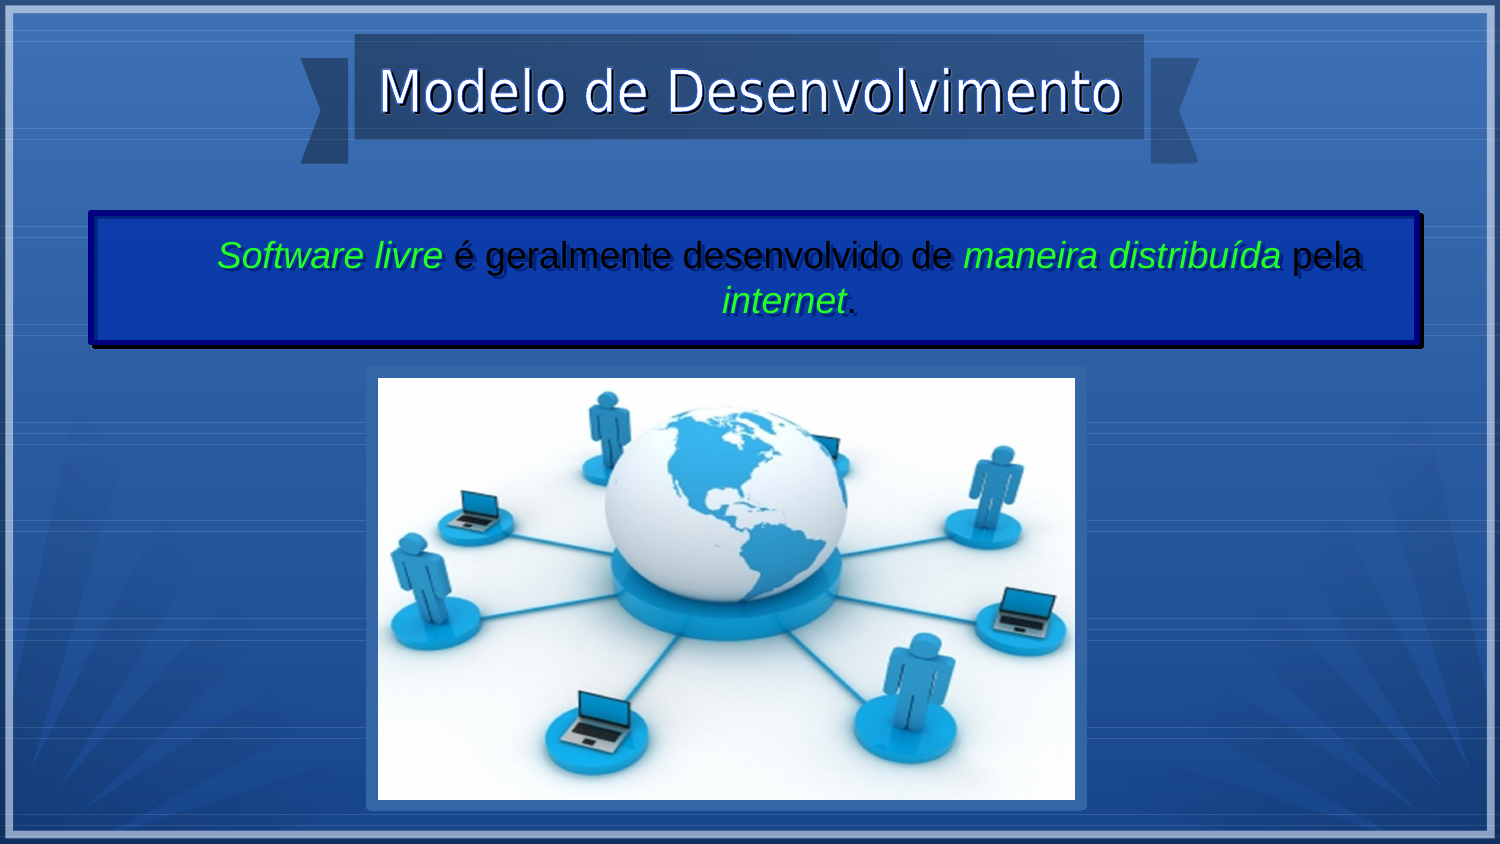

# Modelo de Desenvolvimento
Software livre é geralmente desenvolvido de maneira distribuída pela internet.